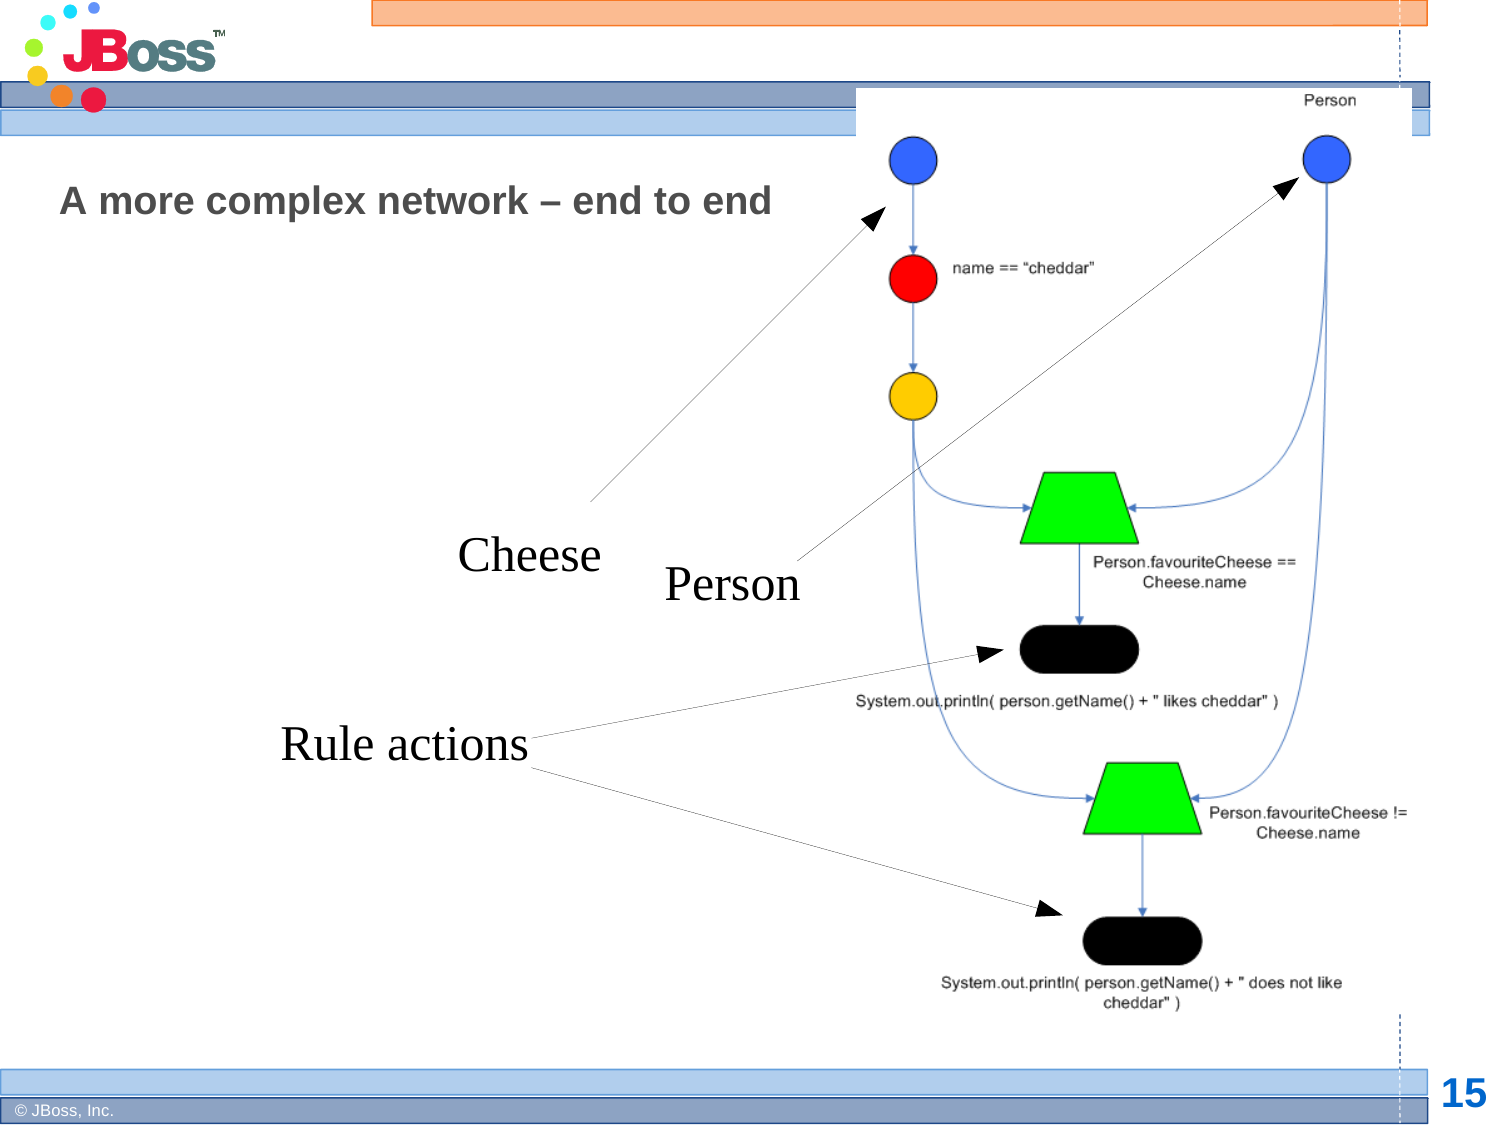

# A more complex network – end to end
Cheese
Person
Rule actions